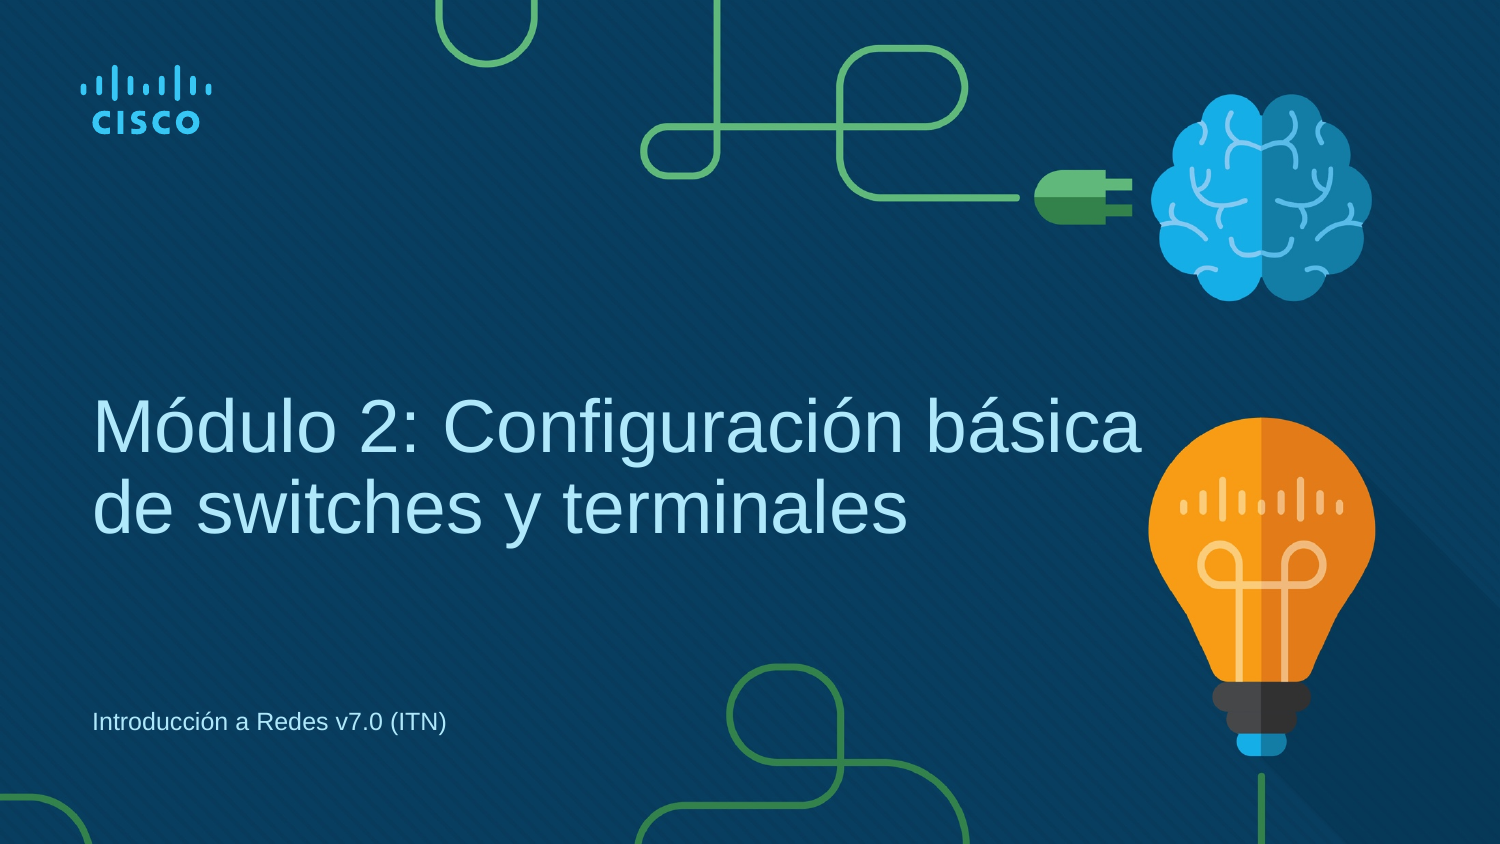

Módulo 2: Configuración básica de switches y terminales
# Introducción a Redes v7.0 (ITN)